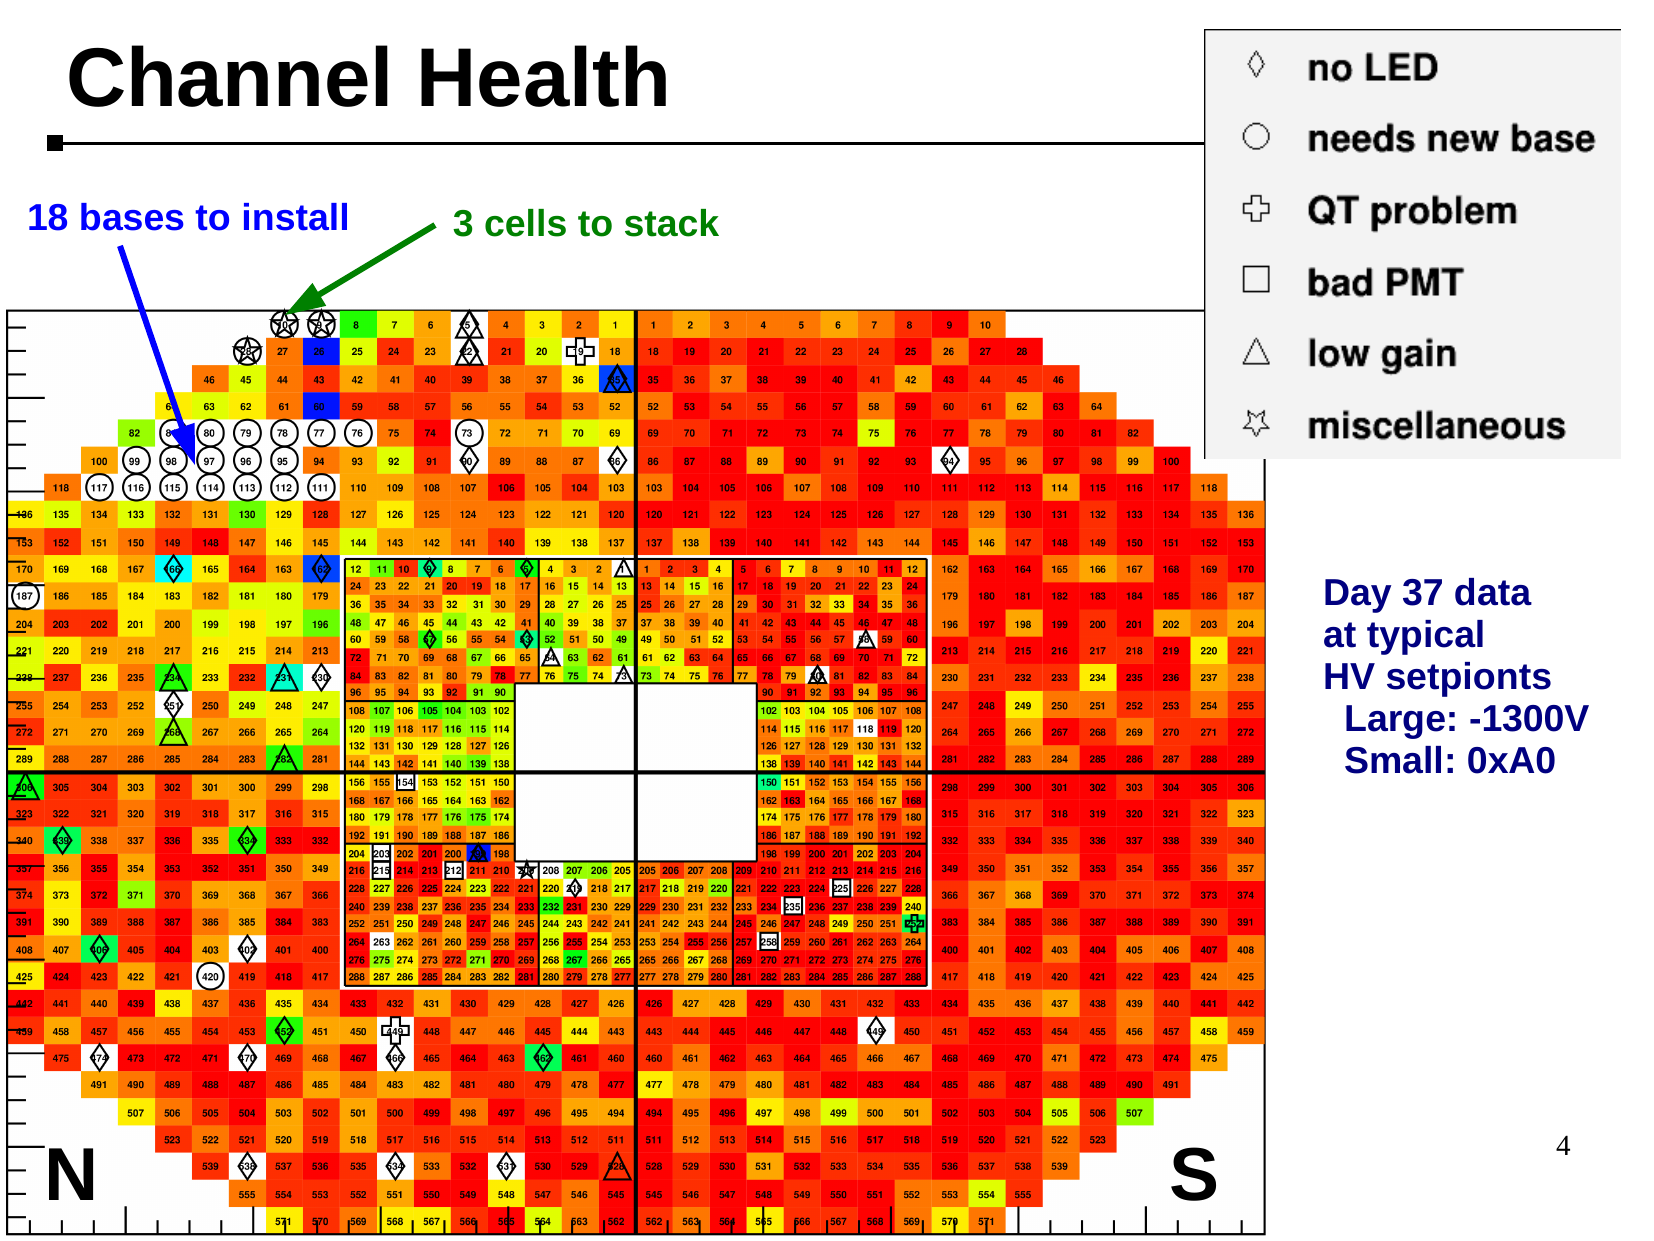

Channel Health
18 bases to install
3 cells to stack
Day 37 data
at typical
HV setpionts
 Large: -1300V
 Small: 0xA0
N
S
4